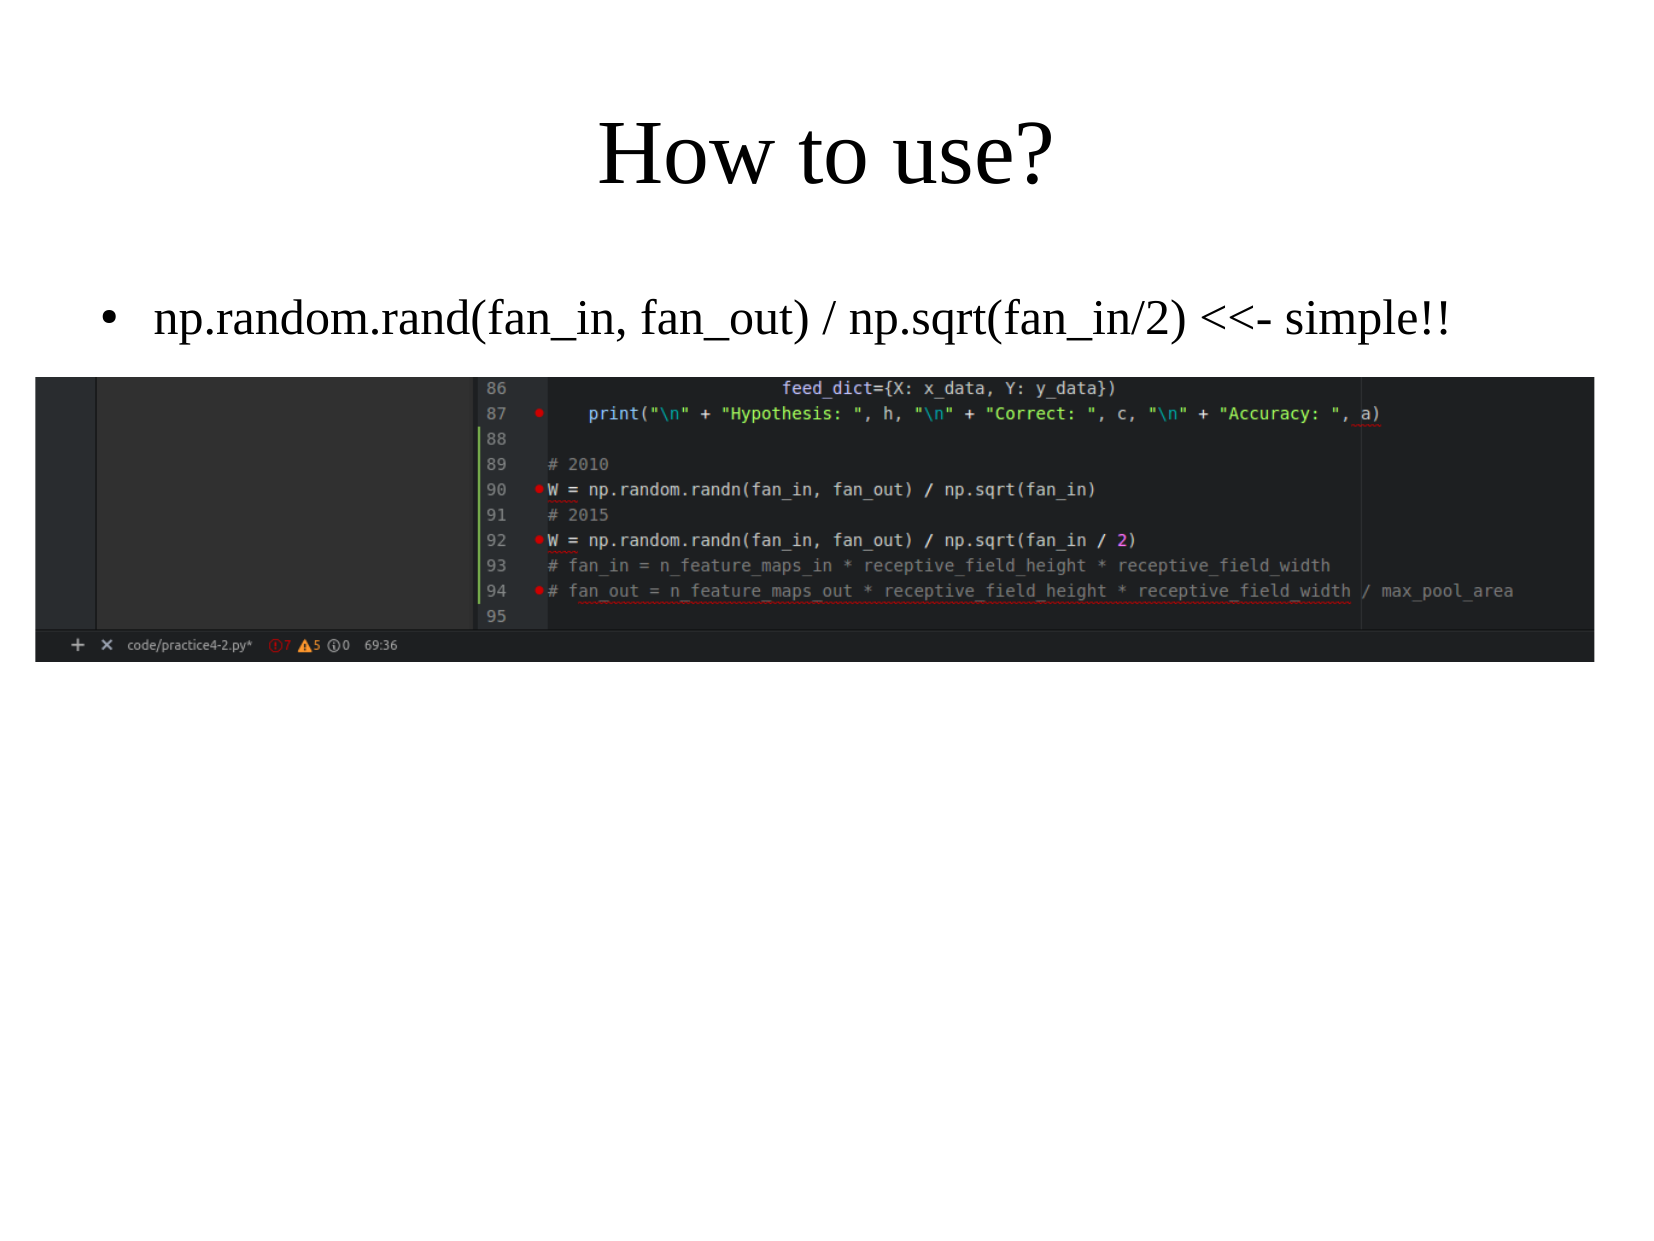

# How to use?
np.random.rand(fan_in, fan_out) / np.sqrt(fan_in/2) <<- simple!!